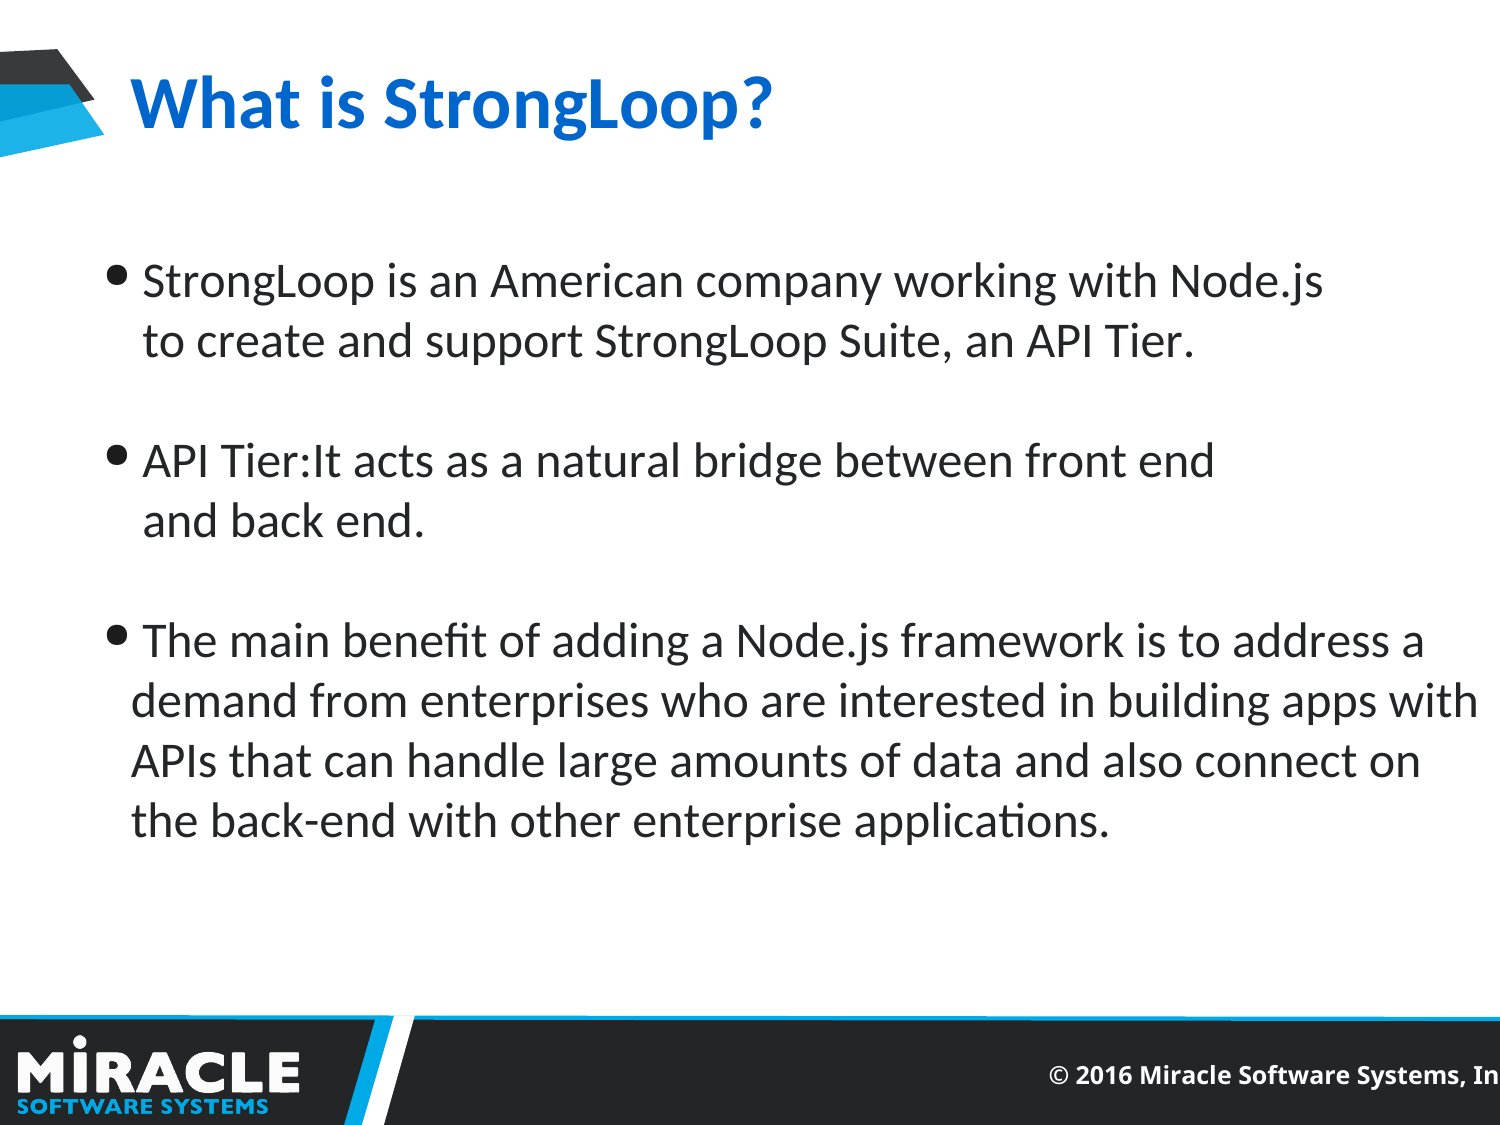

What is StrongLoop?
 StrongLoop is an American company working with Node.js
 to create and support StrongLoop Suite, an API Tier.
 API Tier:It acts as a natural bridge between front end
 and back end.
 The main benefit of adding a Node.js framework is to address a
demand from enterprises who are interested in building apps with
APIs that can handle large amounts of data and also connect on
the back-end with other enterprise applications.